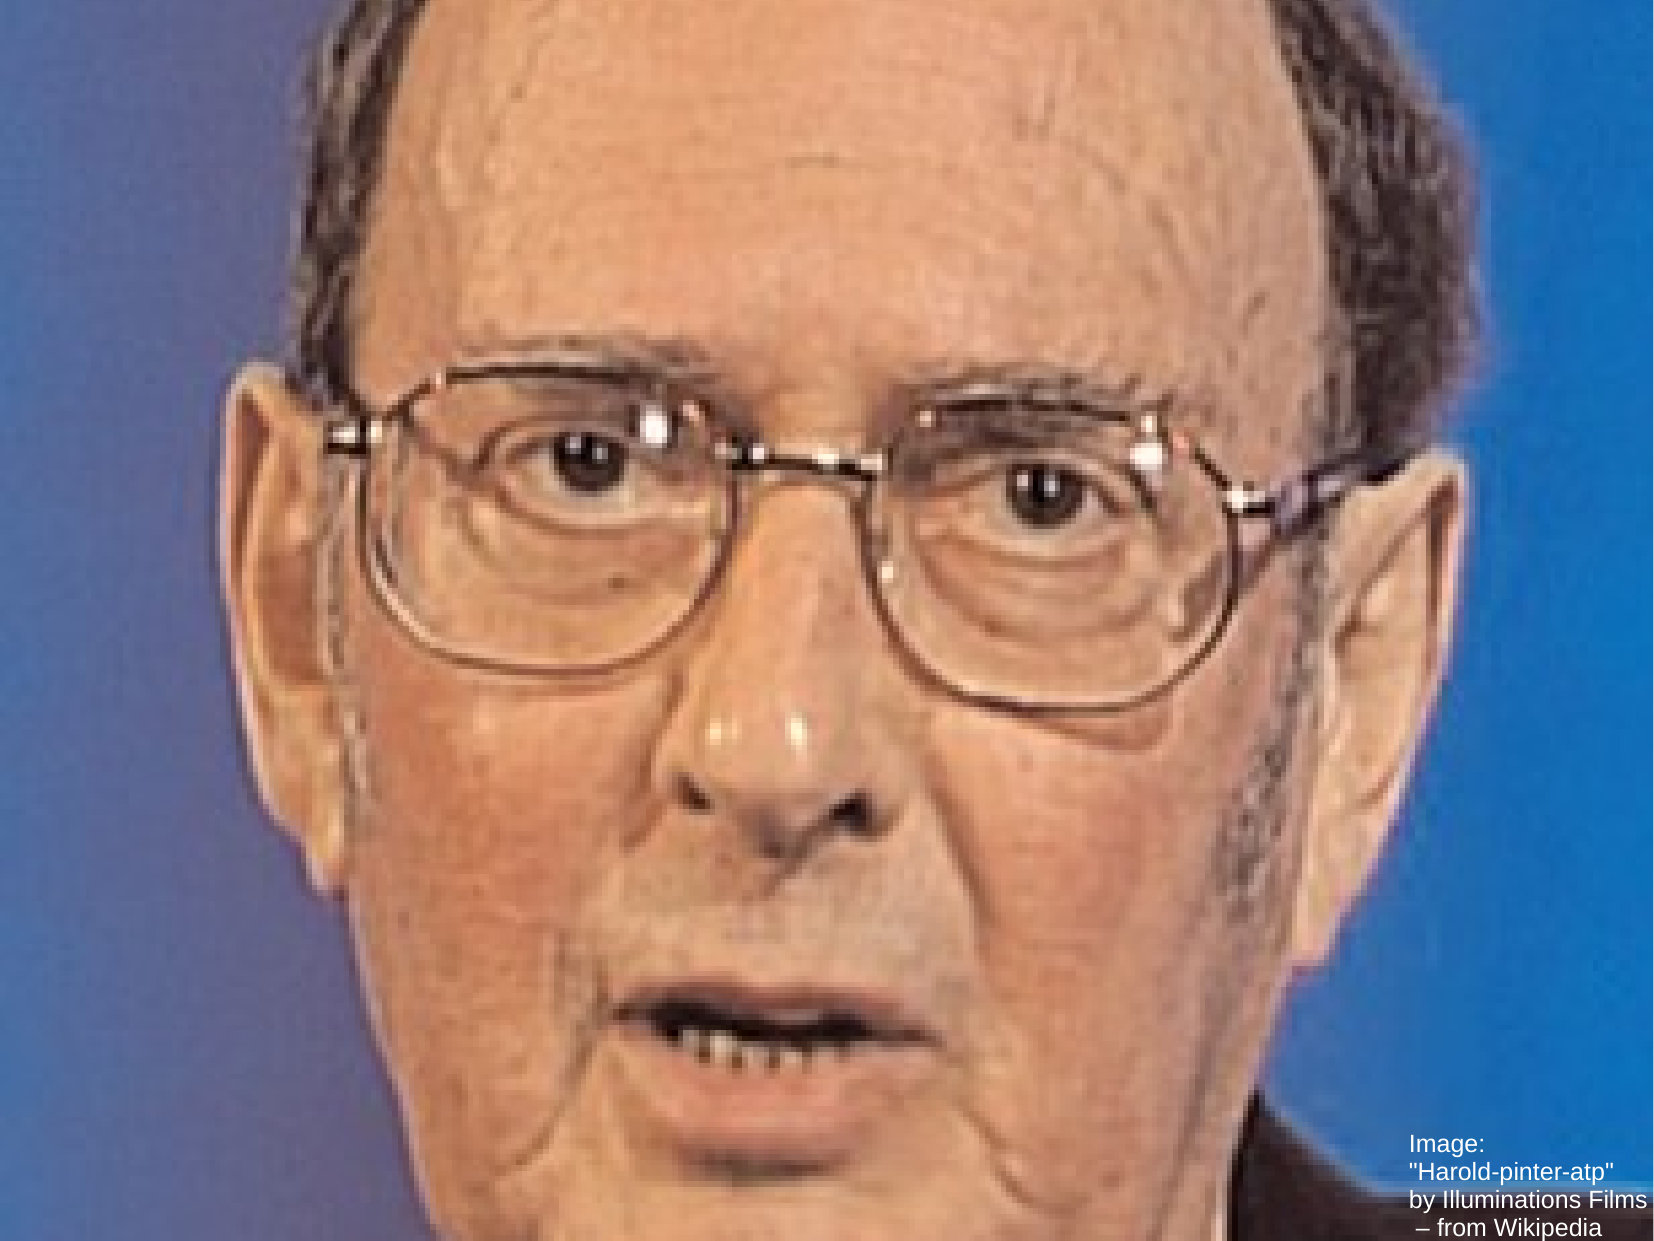

Image:
"Harold-pinter-atp"
by Illuminations Films
 – from Wikipedia